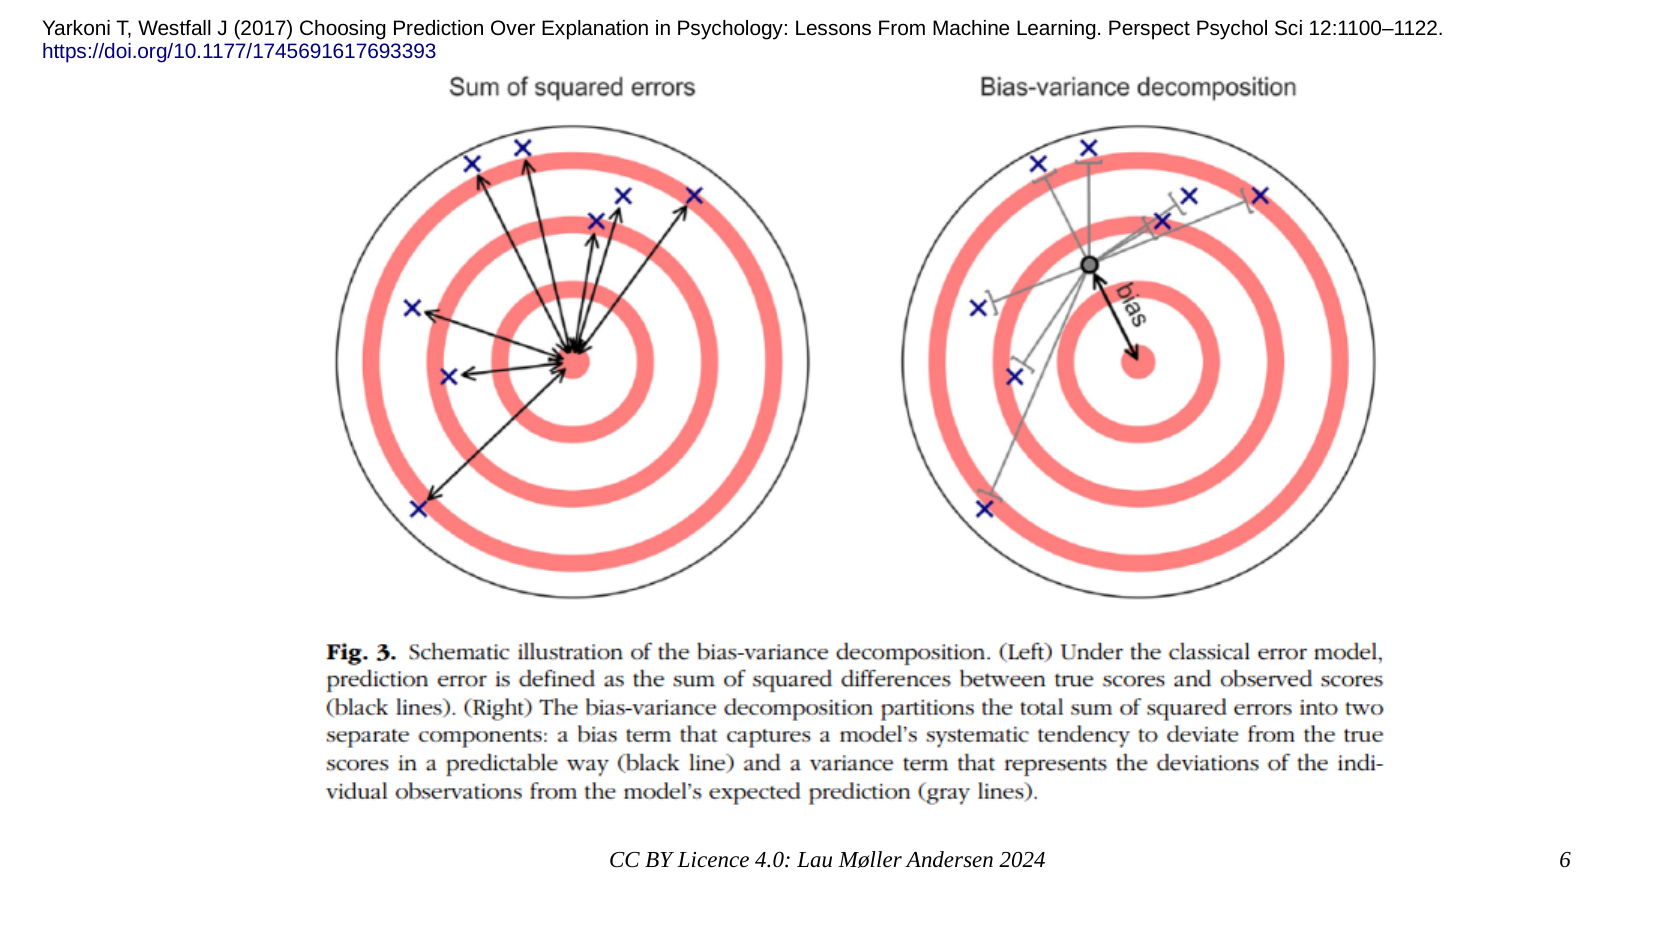

Yarkoni T, Westfall J (2017) Choosing Prediction Over Explanation in Psychology: Lessons From Machine Learning. Perspect Psychol Sci 12:1100–1122. https://doi.org/10.1177/1745691617693393
CC BY Licence 4.0: Lau Møller Andersen 2024
6